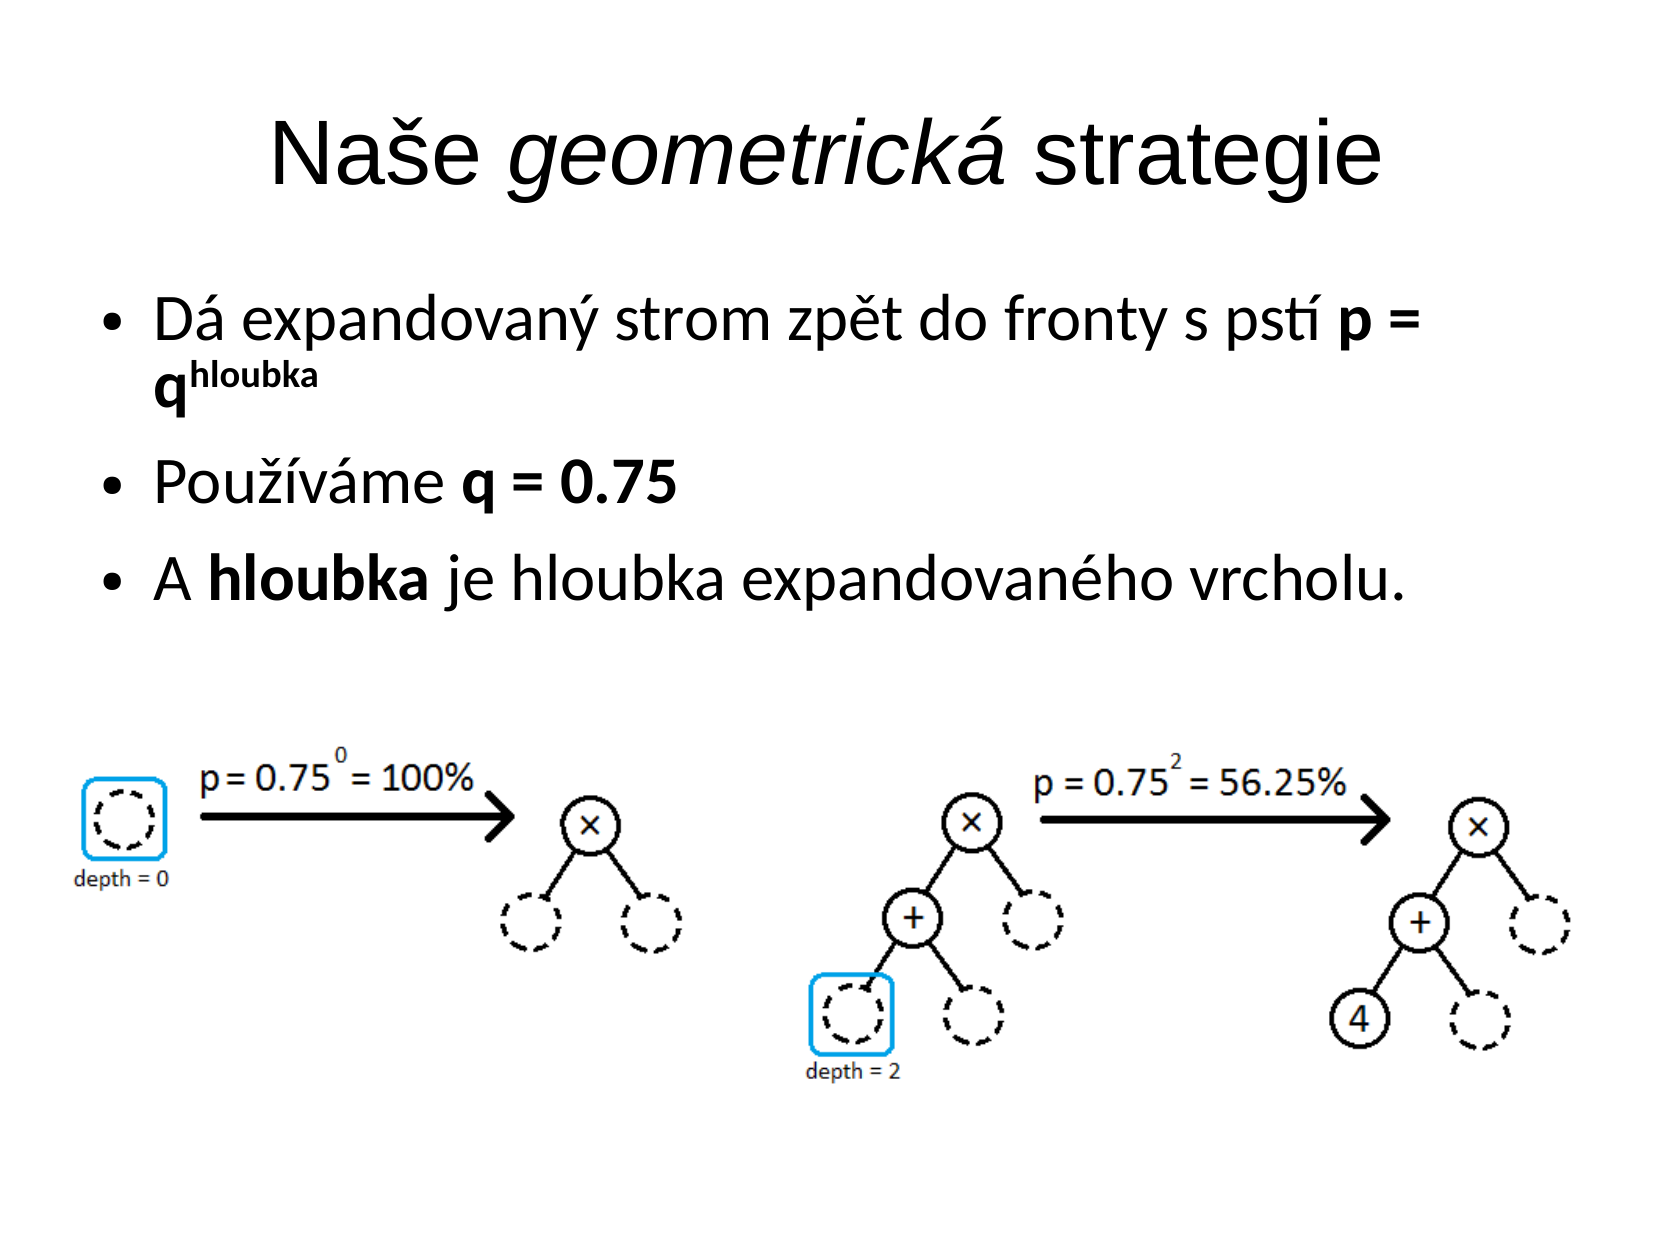

# Naše geometrická strategie
Dá expandovaný strom zpět do fronty s pstí p = qhloubka
Používáme q = 0.75
A hloubka je hloubka expandovaného vrcholu.